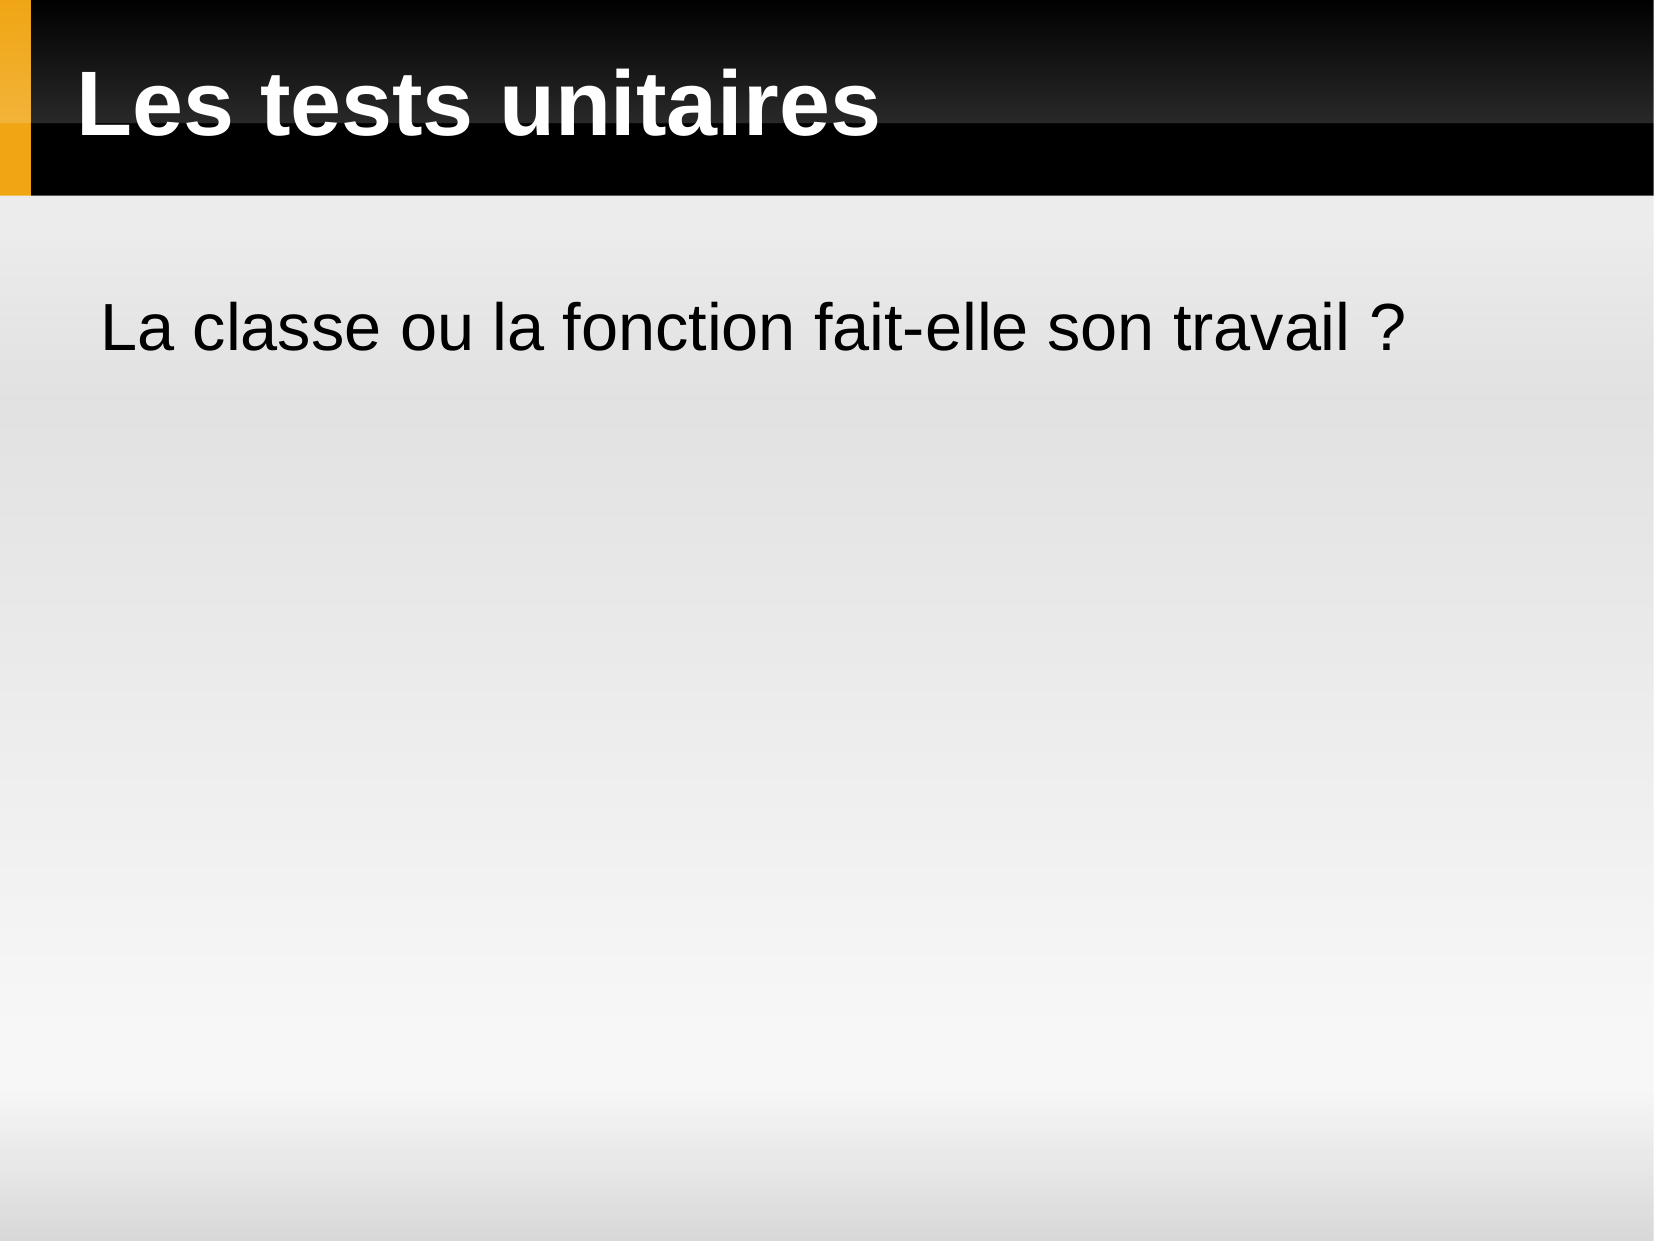

# Les tests unitaires
La classe ou la fonction fait-elle son travail ?